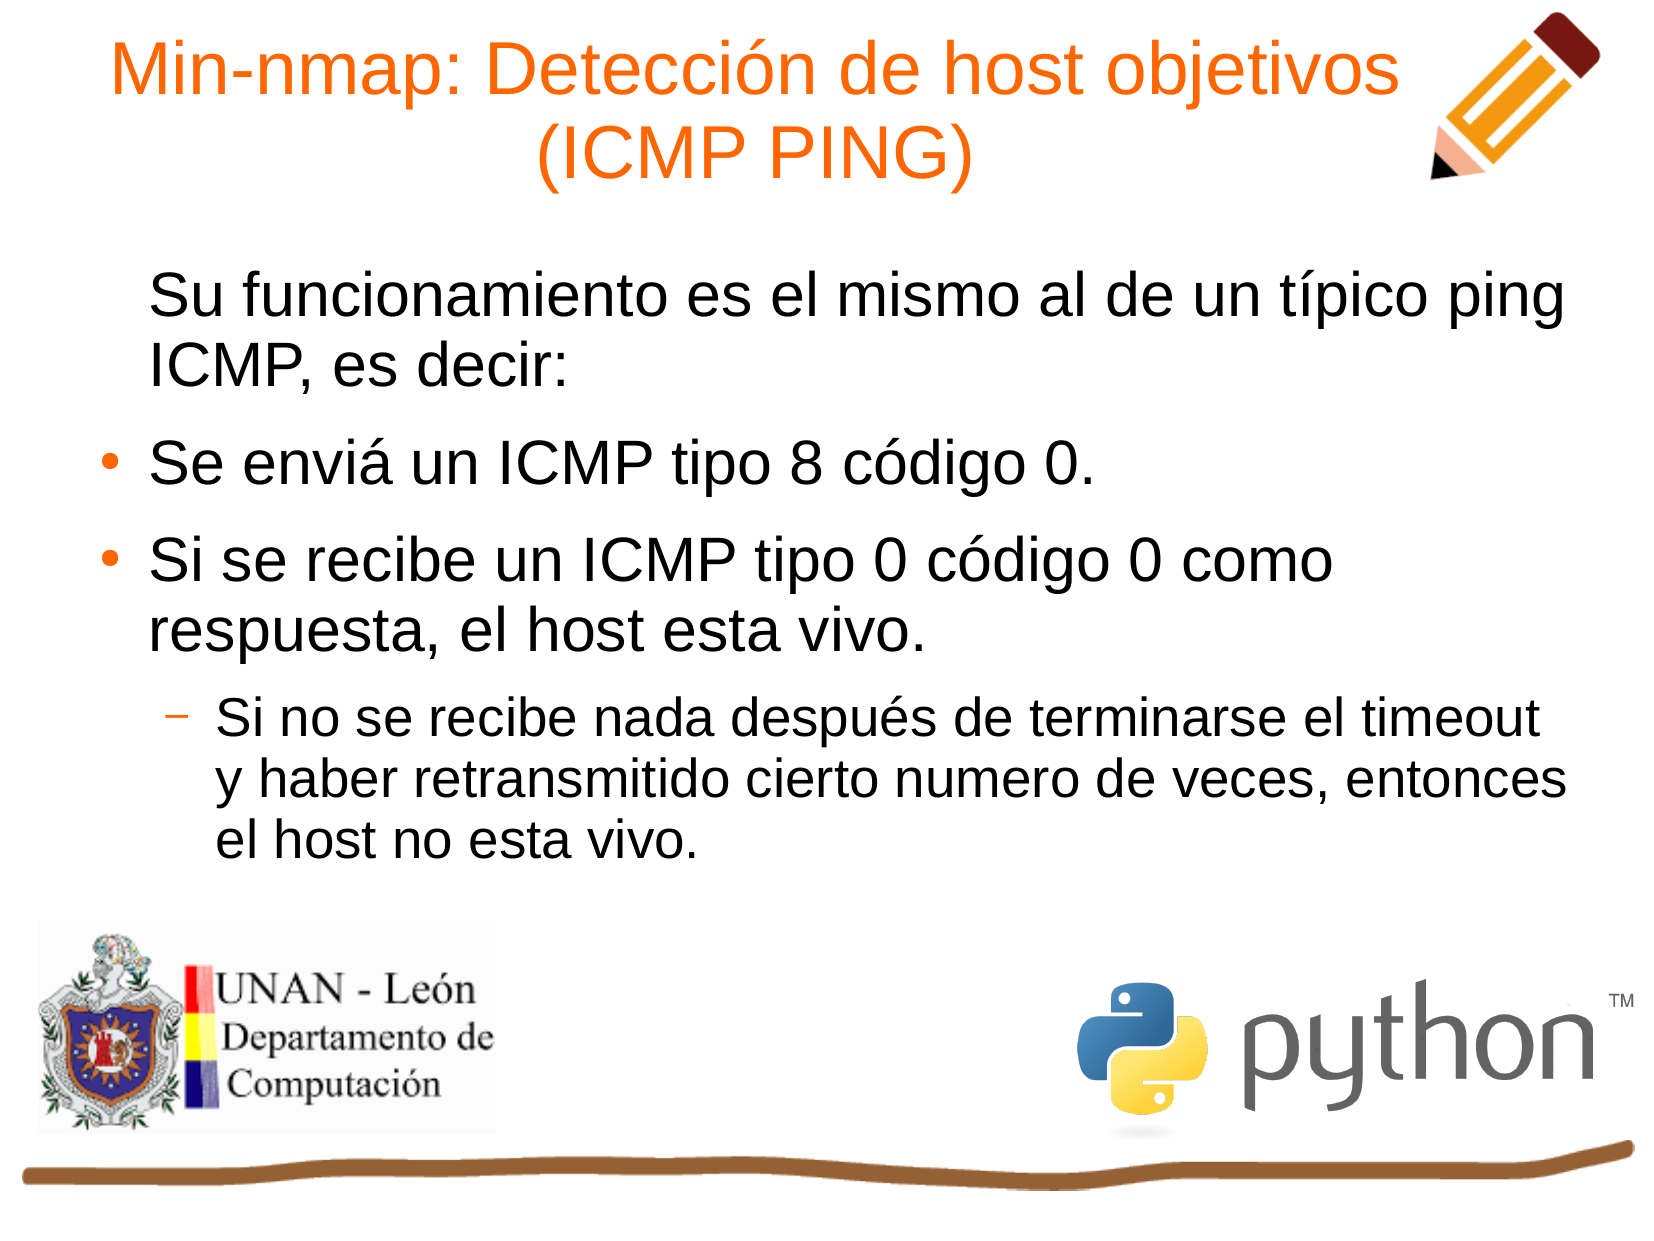

# Min-nmap: Detección de host objetivos (ICMP PING)
Su funcionamiento es el mismo al de un típico ping ICMP, es decir:
Se enviá un ICMP tipo 8 código 0.
Si se recibe un ICMP tipo 0 código 0 como respuesta, el host esta vivo.
Si no se recibe nada después de terminarse el timeout y haber retransmitido cierto numero de veces, entonces el host no esta vivo.